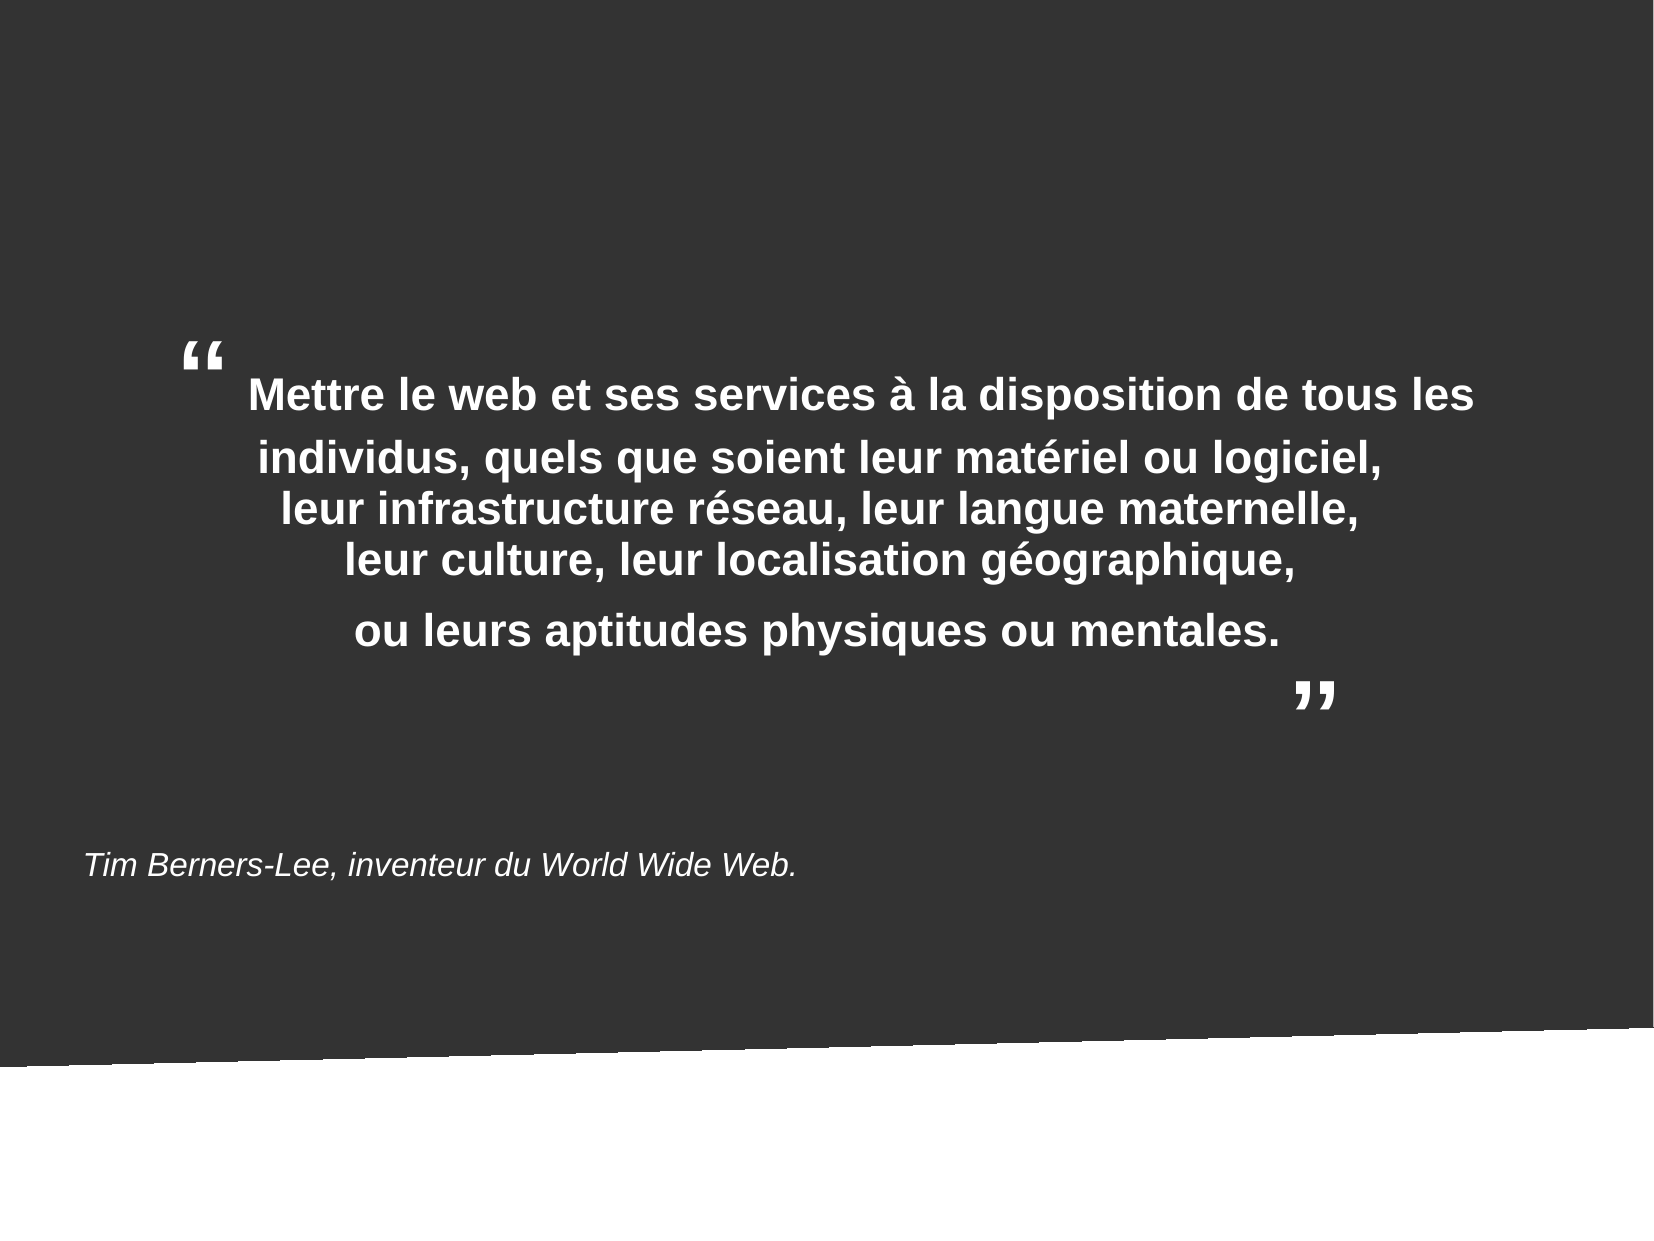

# ‘‘ Mettre le web et ses services à la disposition de tous les individus, quels que soient leur matériel ou logiciel,
leur infrastructure réseau, leur langue maternelle,
leur culture, leur localisation géographique,
ou leurs aptitudes physiques ou mentales.
													 ’’
Tim Berners-Lee, inventeur du World Wide Web.